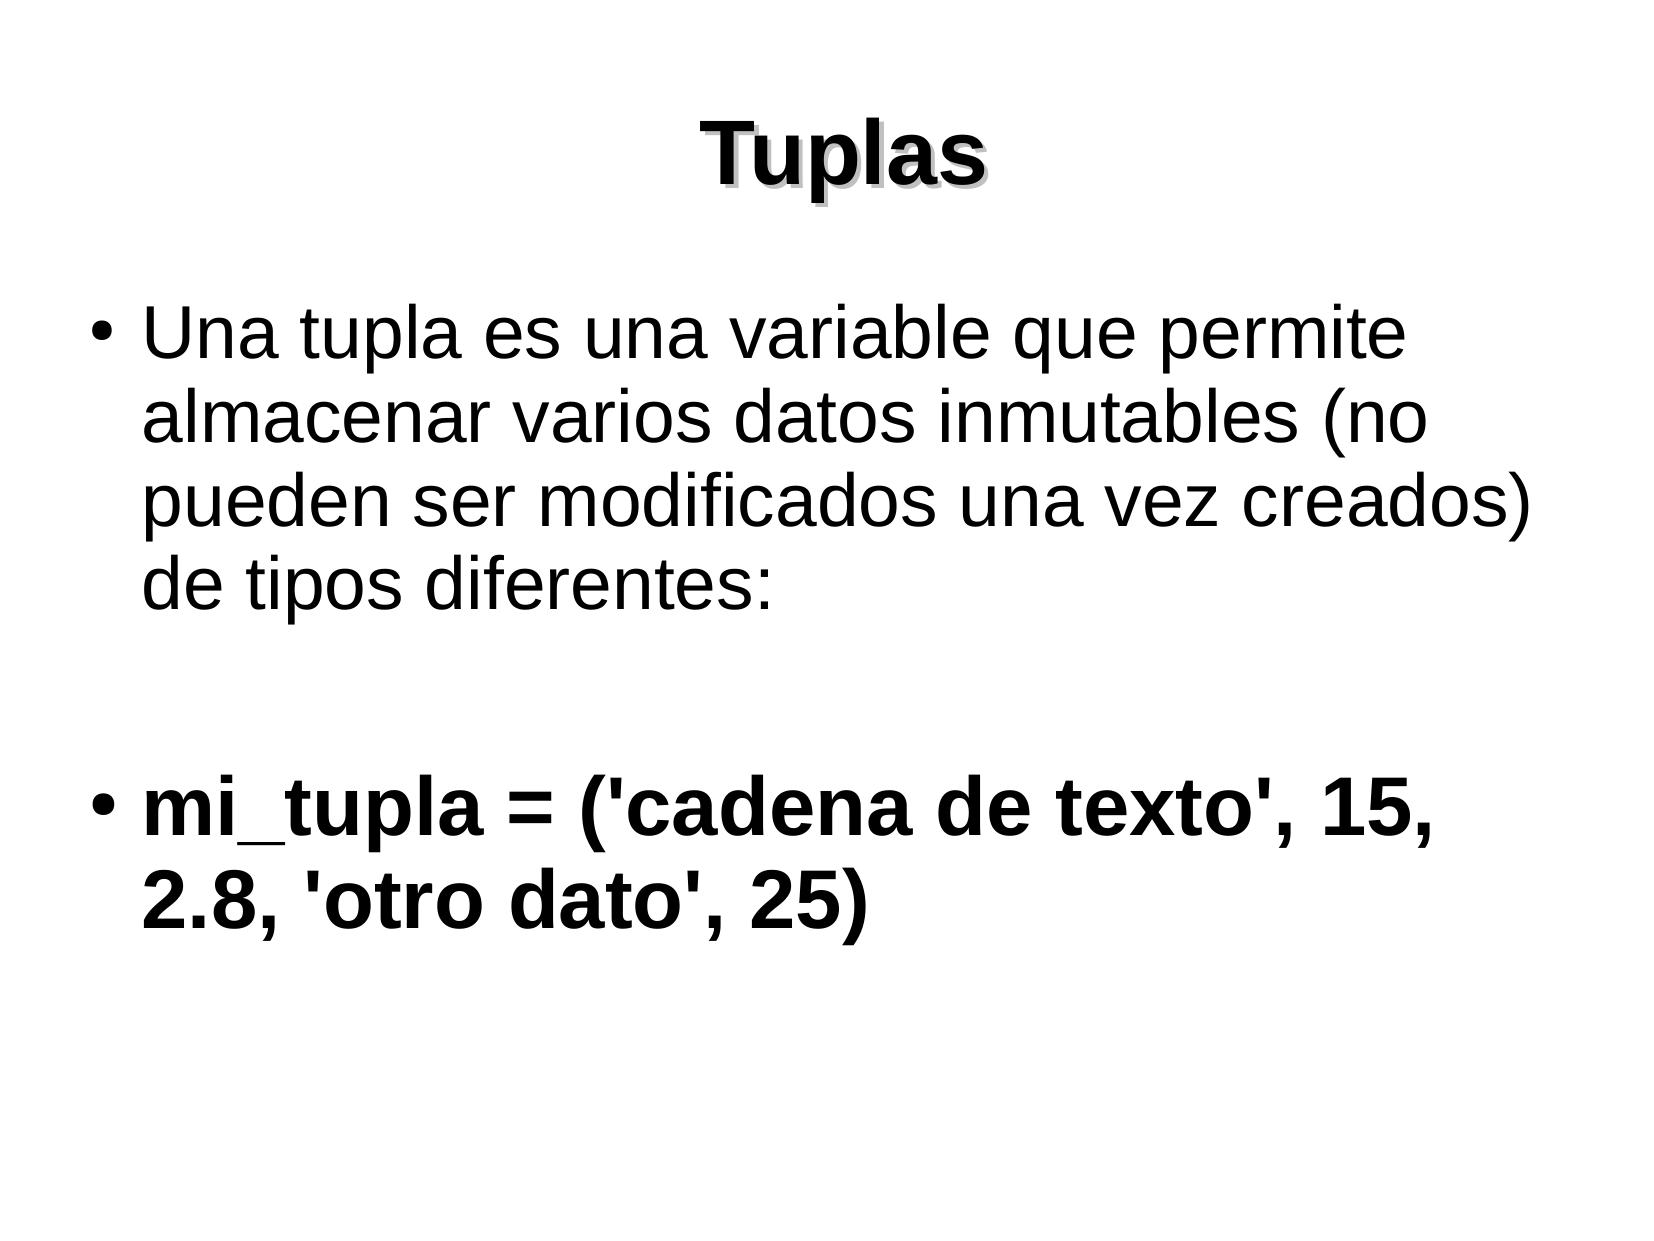

# Tuplas
Una tupla es una variable que permite almacenar varios datos inmutables (no pueden ser modificados una vez creados) de tipos diferentes:
mi_tupla = ('cadena de texto', 15, 2.8, 'otro dato', 25)